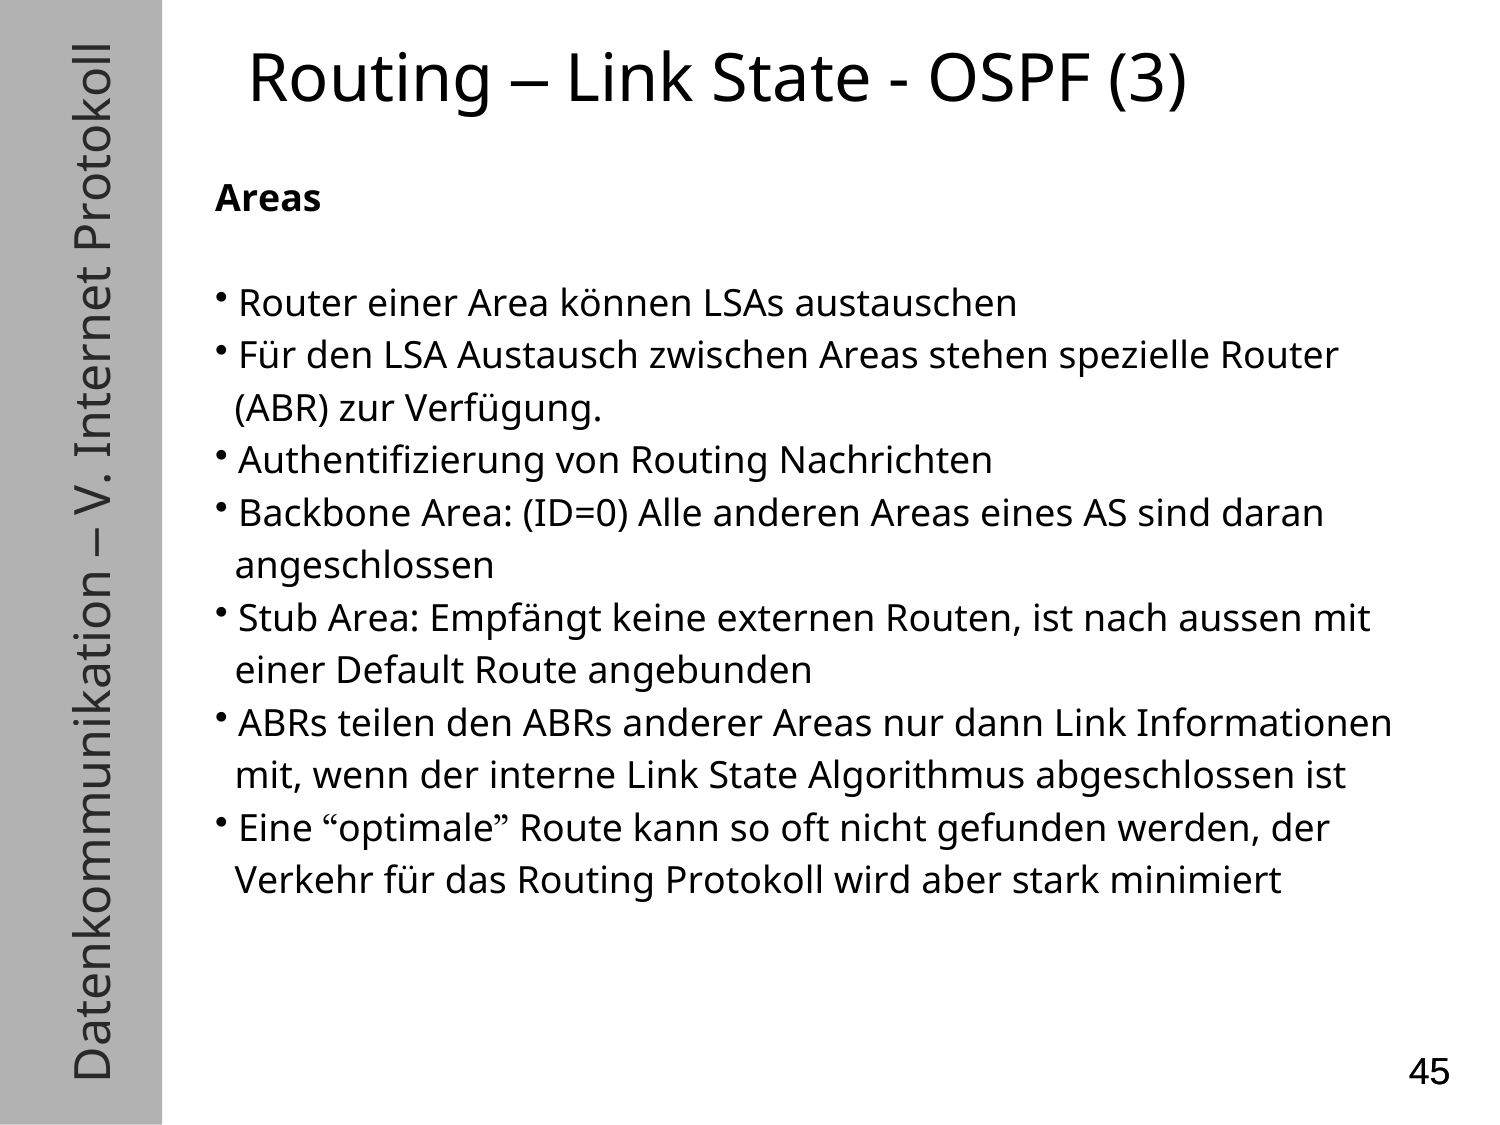

Routing – Link State - OSPF (3)
Areas
 Router einer Area können LSAs austauschen
 Für den LSA Austausch zwischen Areas stehen spezielle Router
 (ABR) zur Verfügung.
 Authentifizierung von Routing Nachrichten
 Backbone Area: (ID=0) Alle anderen Areas eines AS sind daran
 angeschlossen
 Stub Area: Empfängt keine externen Routen, ist nach aussen mit
 einer Default Route angebunden
 ABRs teilen den ABRs anderer Areas nur dann Link Informationen
 mit, wenn der interne Link State Algorithmus abgeschlossen ist
 Eine “optimale” Route kann so oft nicht gefunden werden, der
 Verkehr für das Routing Protokoll wird aber stark minimiert
Datenkommunikation – V. Internet Protokoll